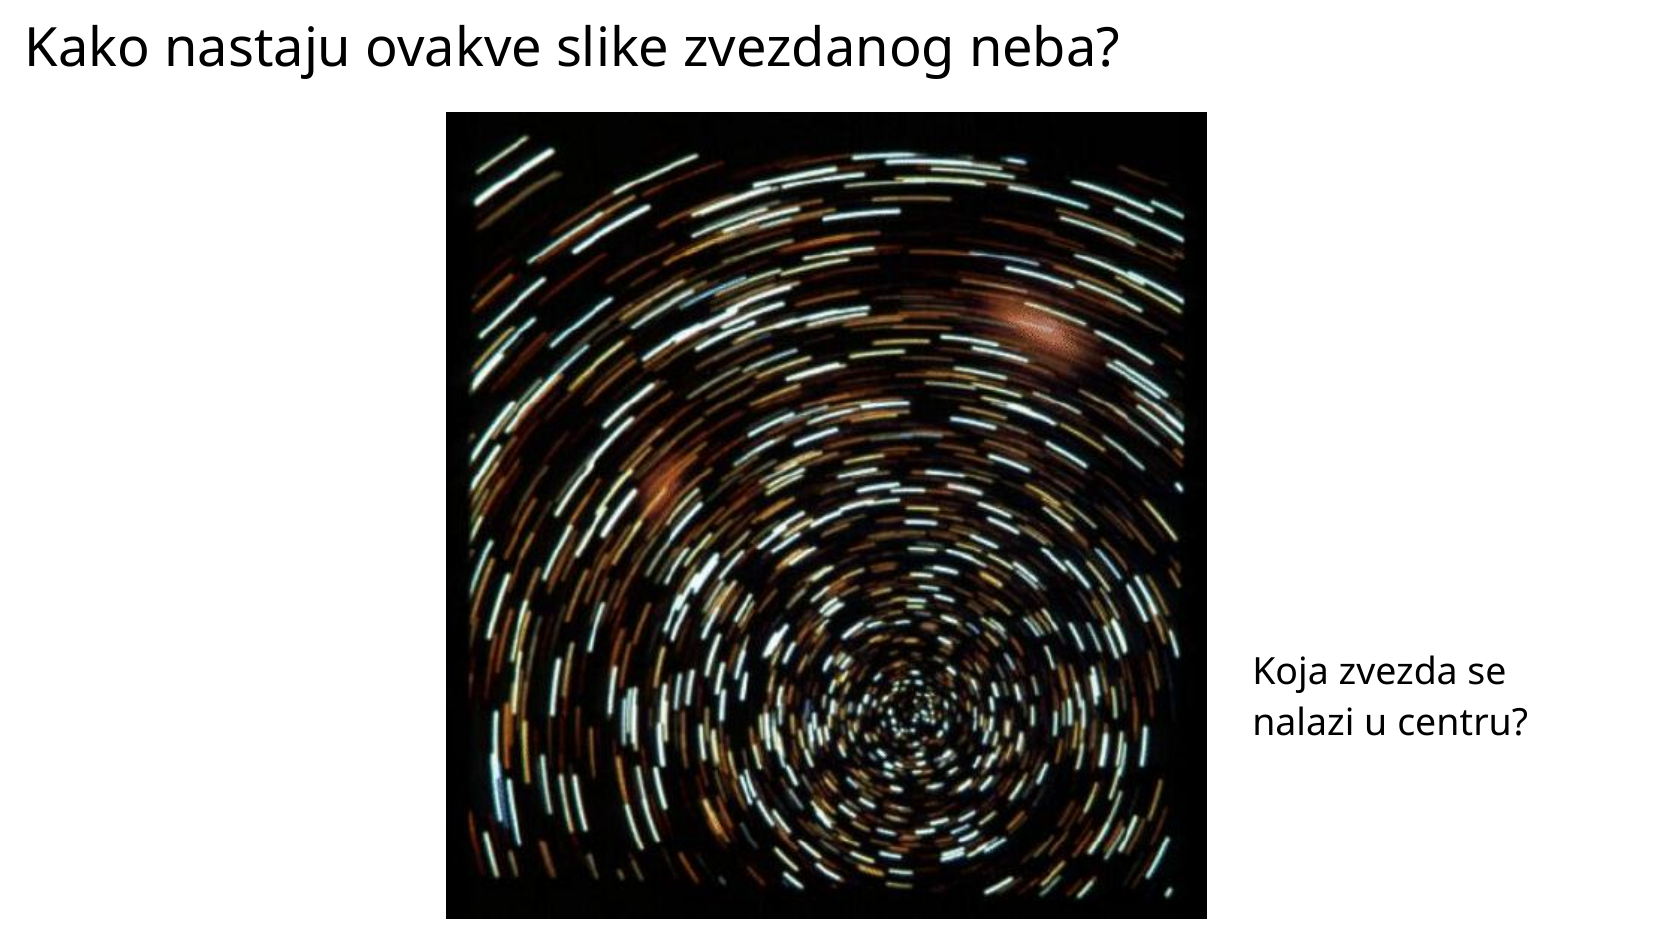

# Kako nastaju ovakve slike zvezdanog neba?
Koja zvezda se nalazi u centru?